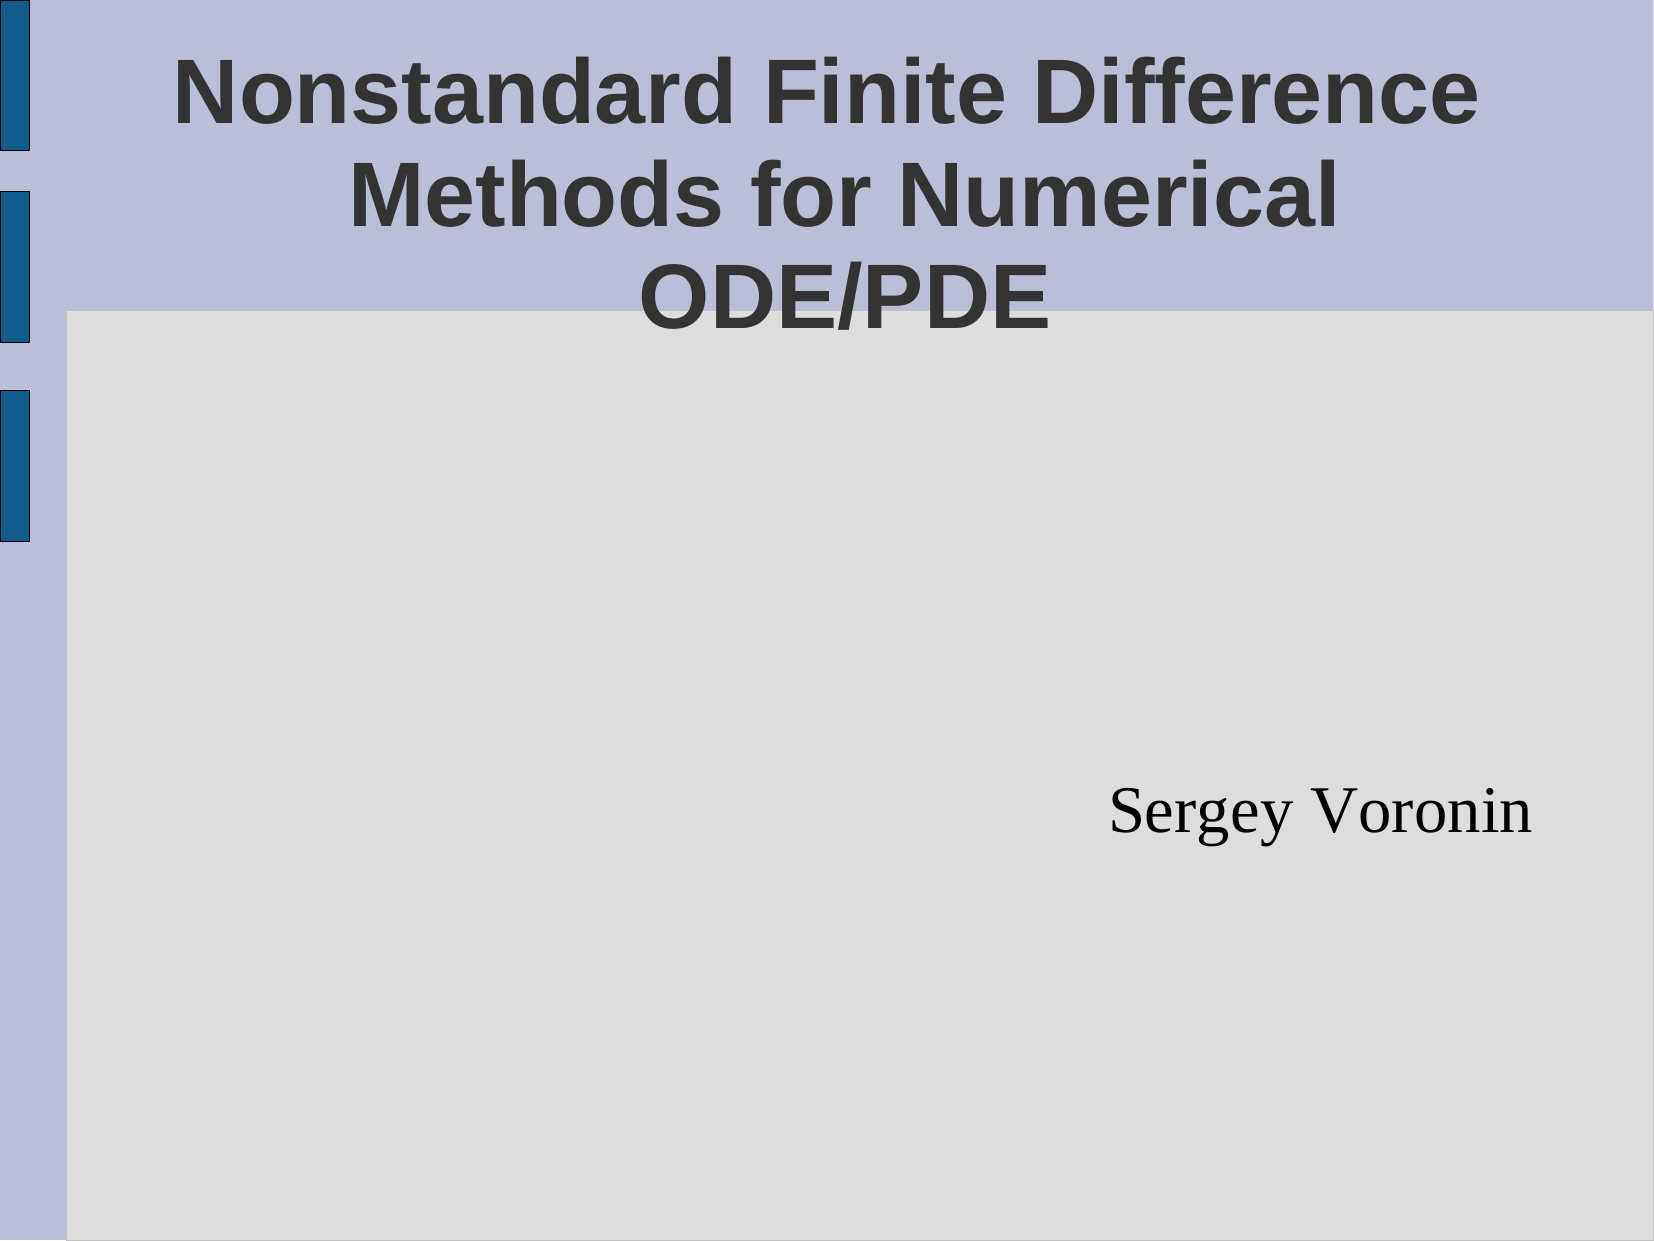

# Nonstandard Finite Difference Methods for Numerical ODE/PDE
Sergey Voronin